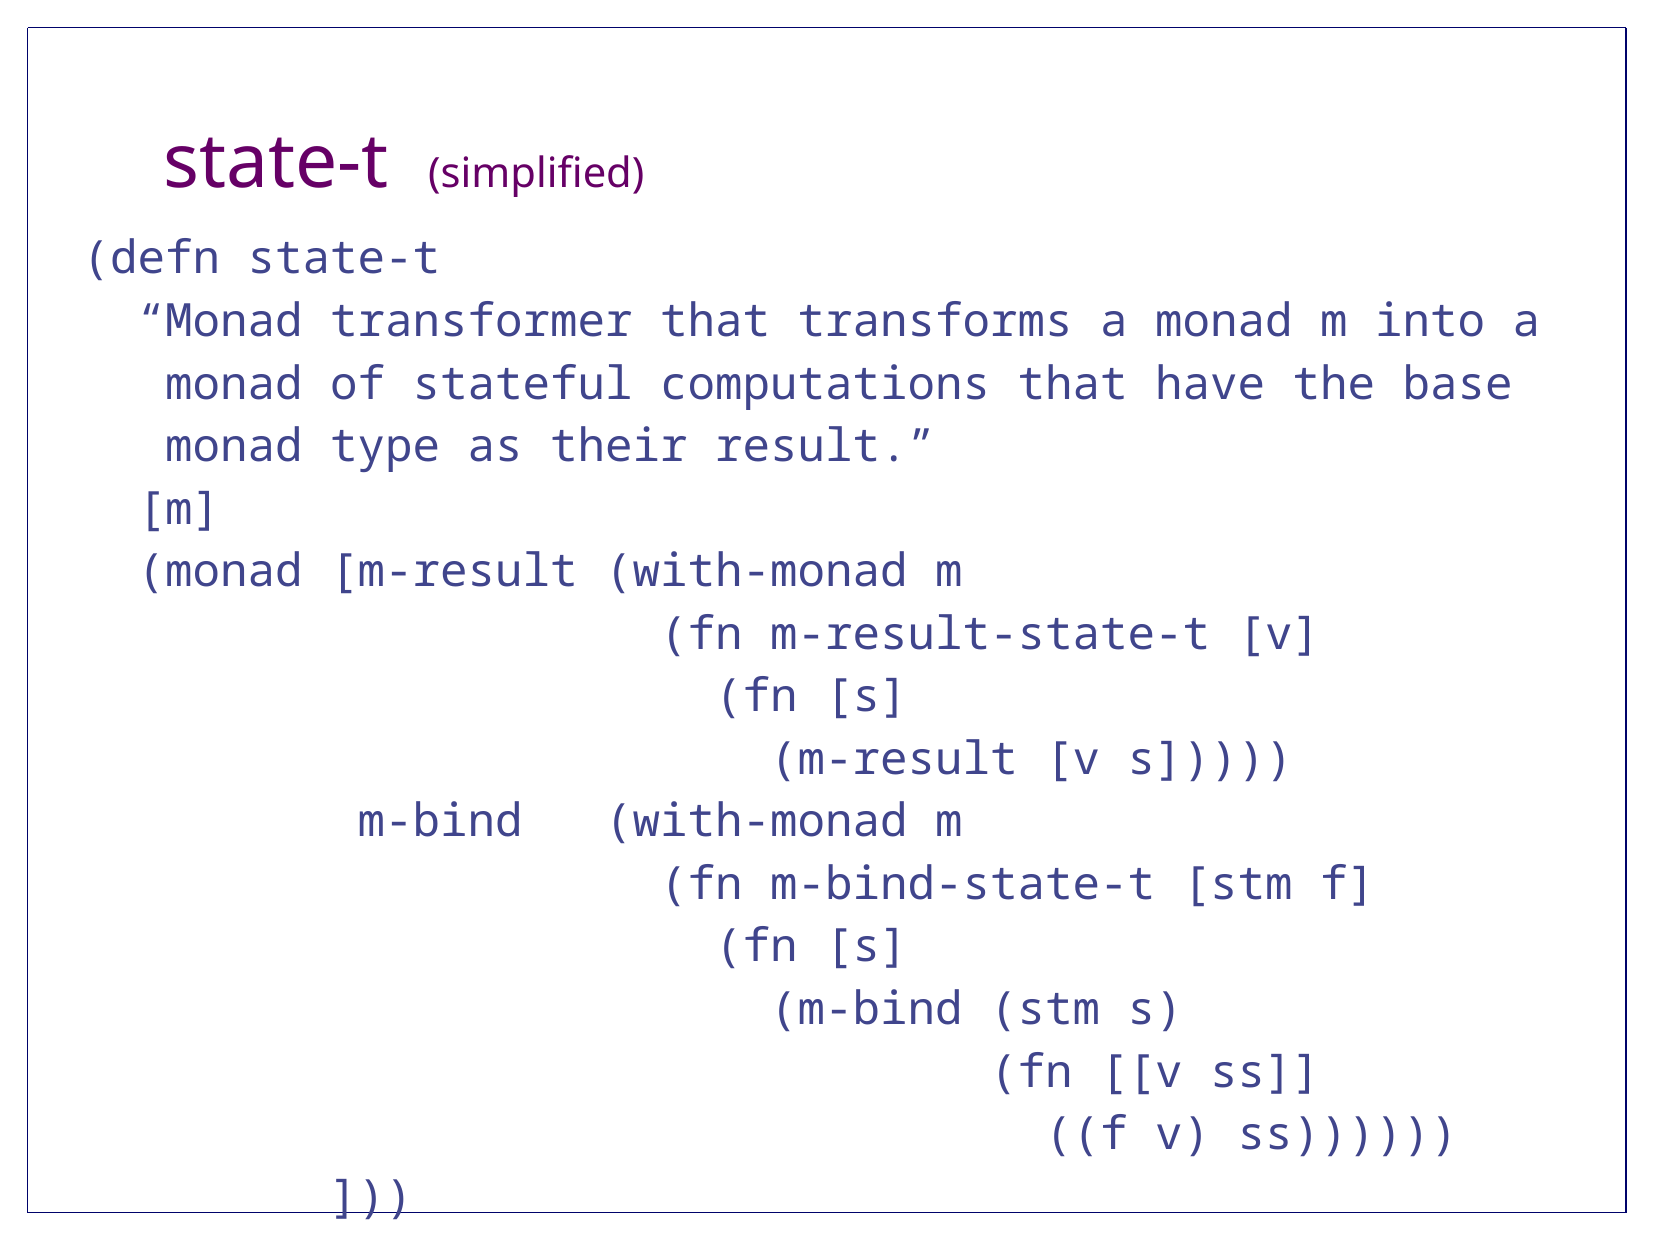

# state-t (simplified)
(defn state-t
 “Monad transformer that transforms a monad m into a
 monad of stateful computations that have the base
 monad type as their result.”
 [m]
 (monad [m-result (with-monad m
 (fn m-result-state-t [v]
 (fn [s]
 (m-result [v s]))))
 m-bind (with-monad m
 (fn m-bind-state-t [stm f]
 (fn [s]
 (m-bind (stm s)
 (fn [[v ss]]
 ((f v) ss))))))
 ]))